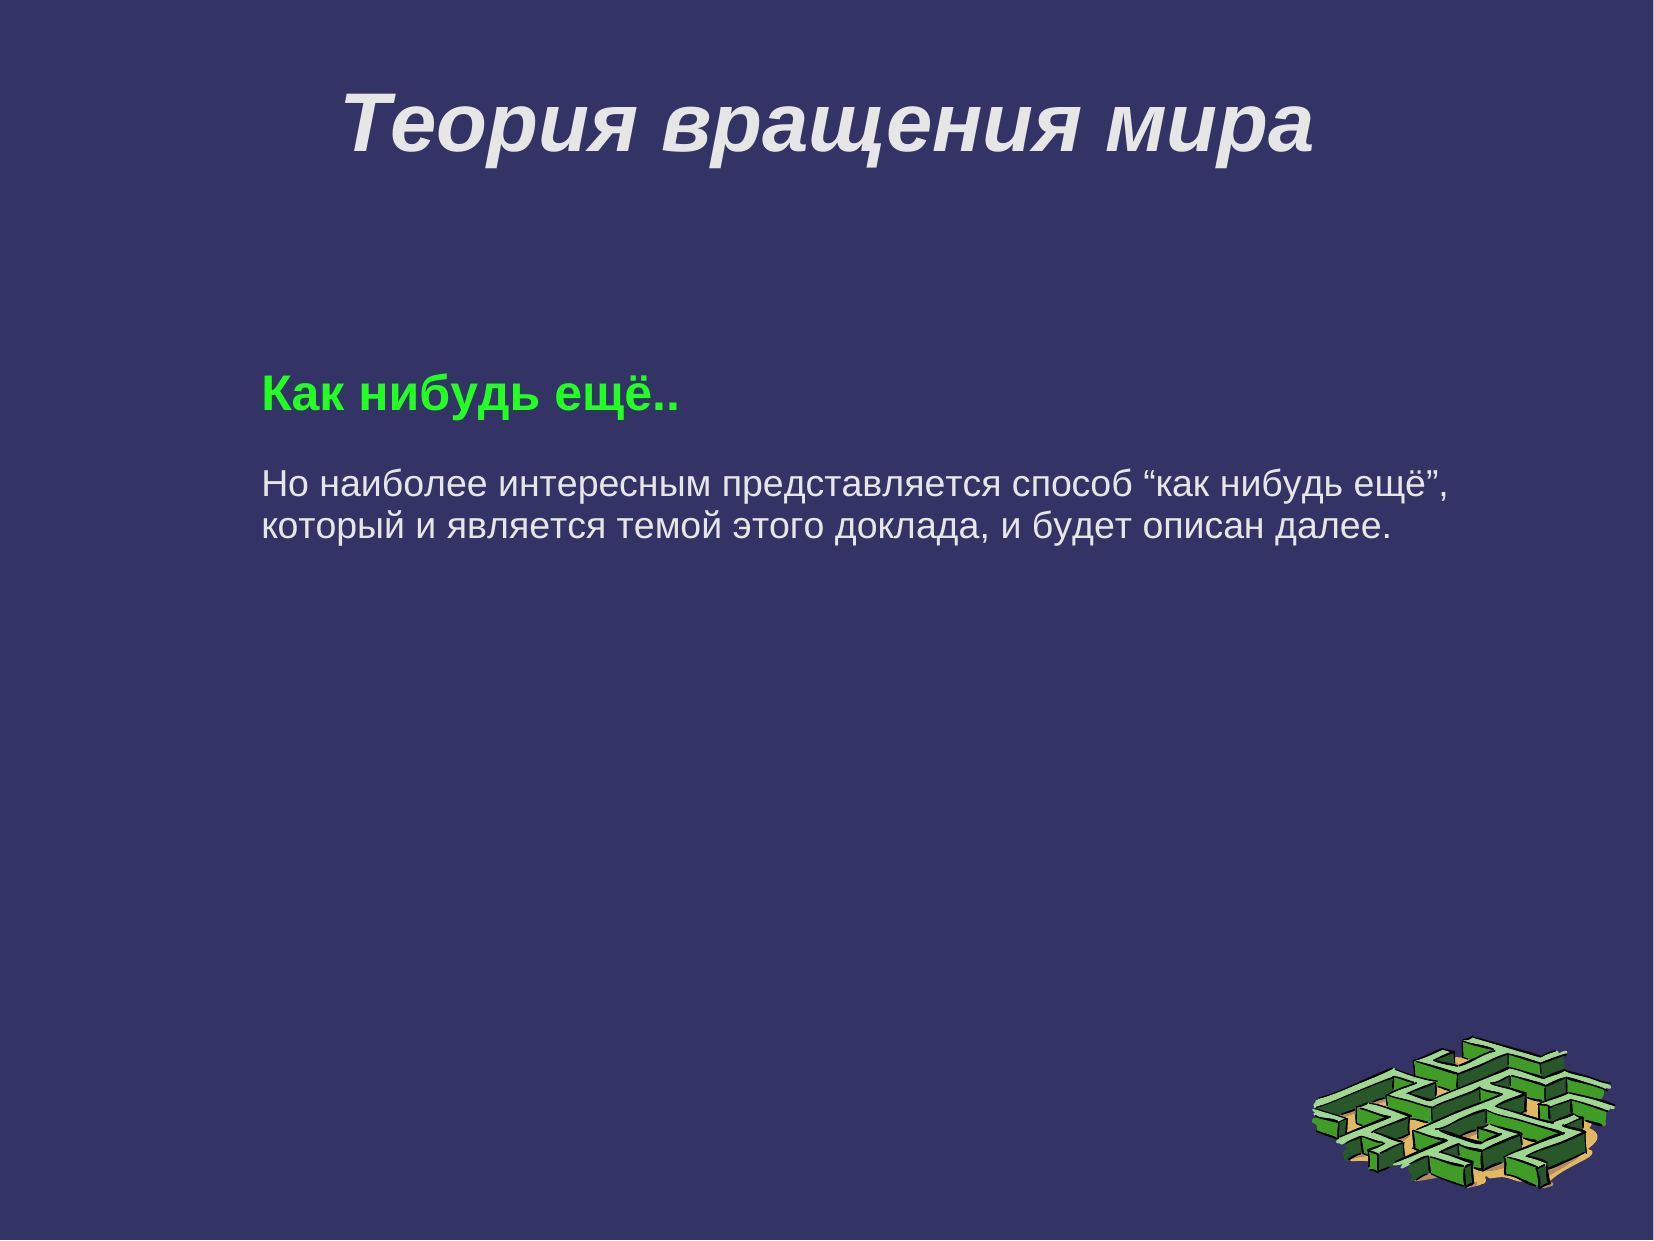

# Теория вращения мира
Как нибудь ещё..
Но наиболее интересным представляется способ “как нибудь ещё”, который и является темой этого доклада, и будет описан далее.